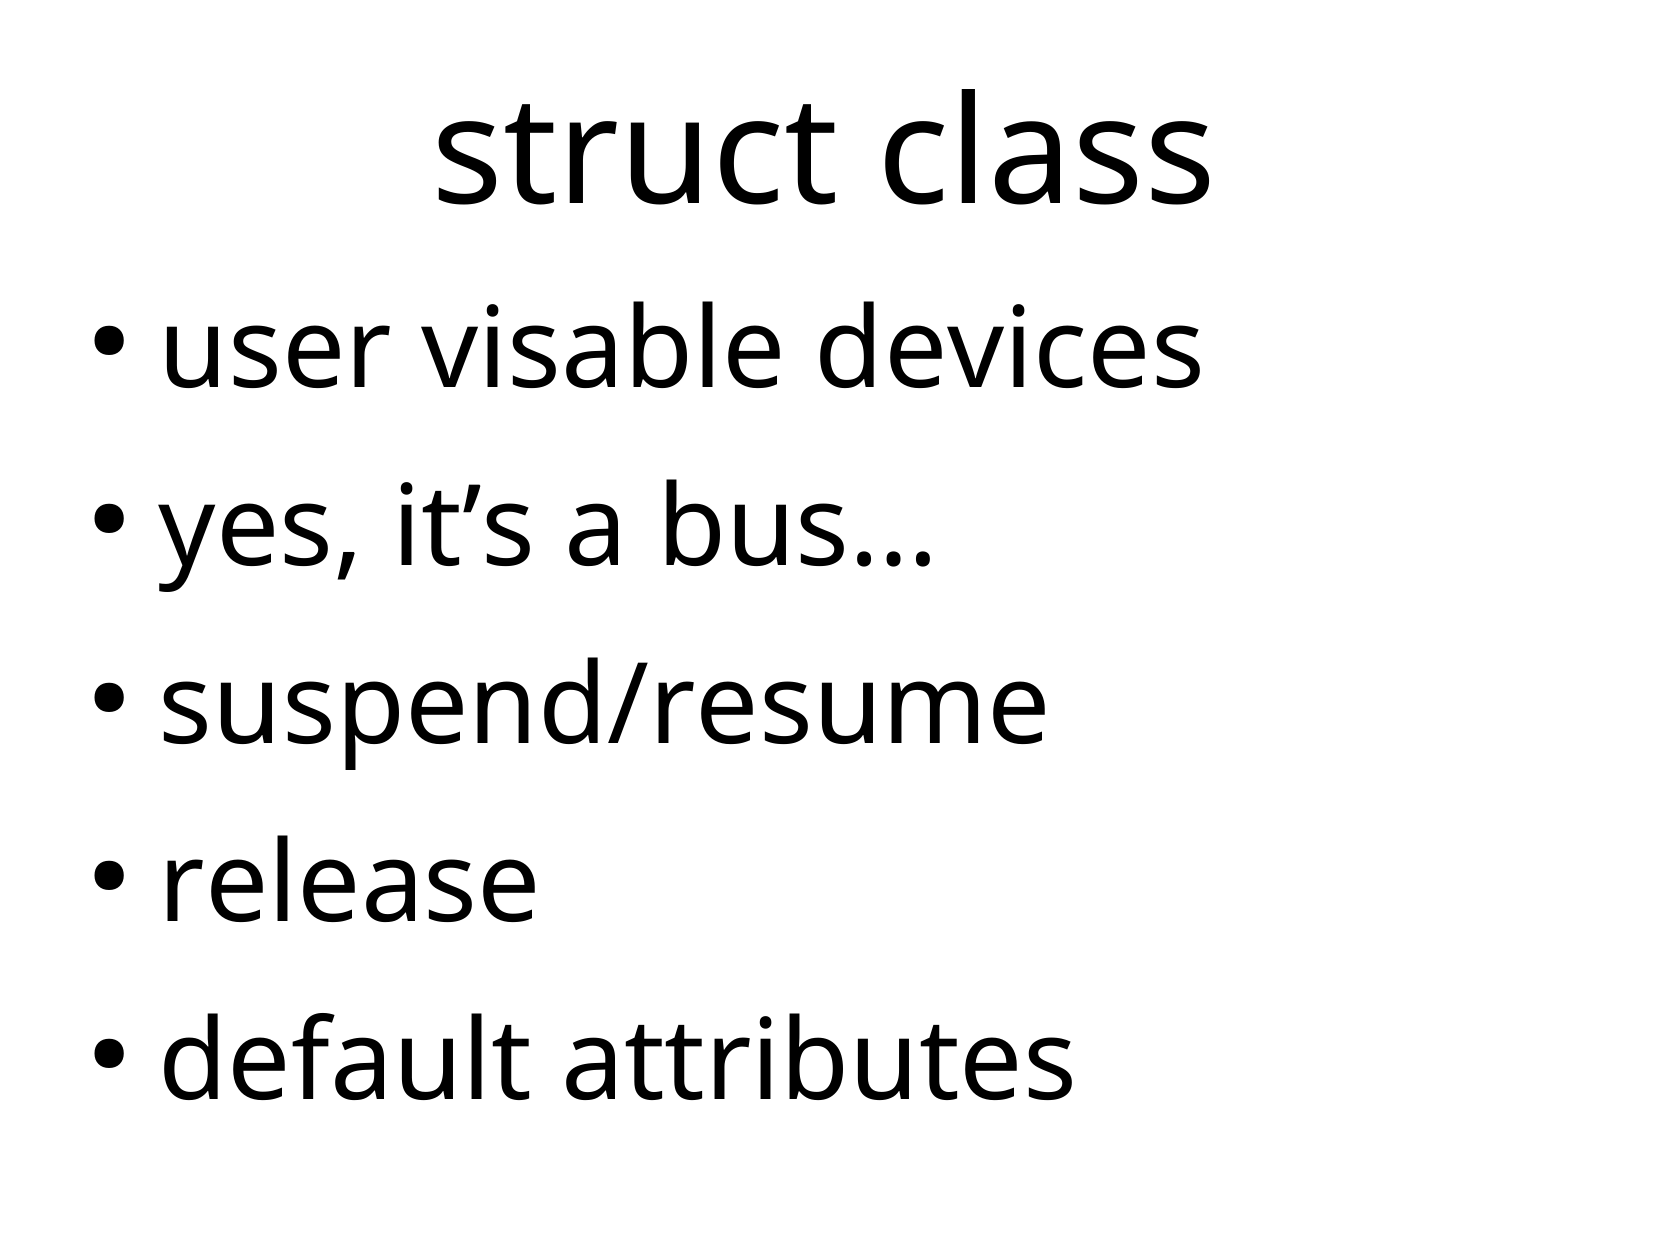

struct class
 user visable devices
 yes, it’s a bus…
 suspend/resume
 release
 default attributes